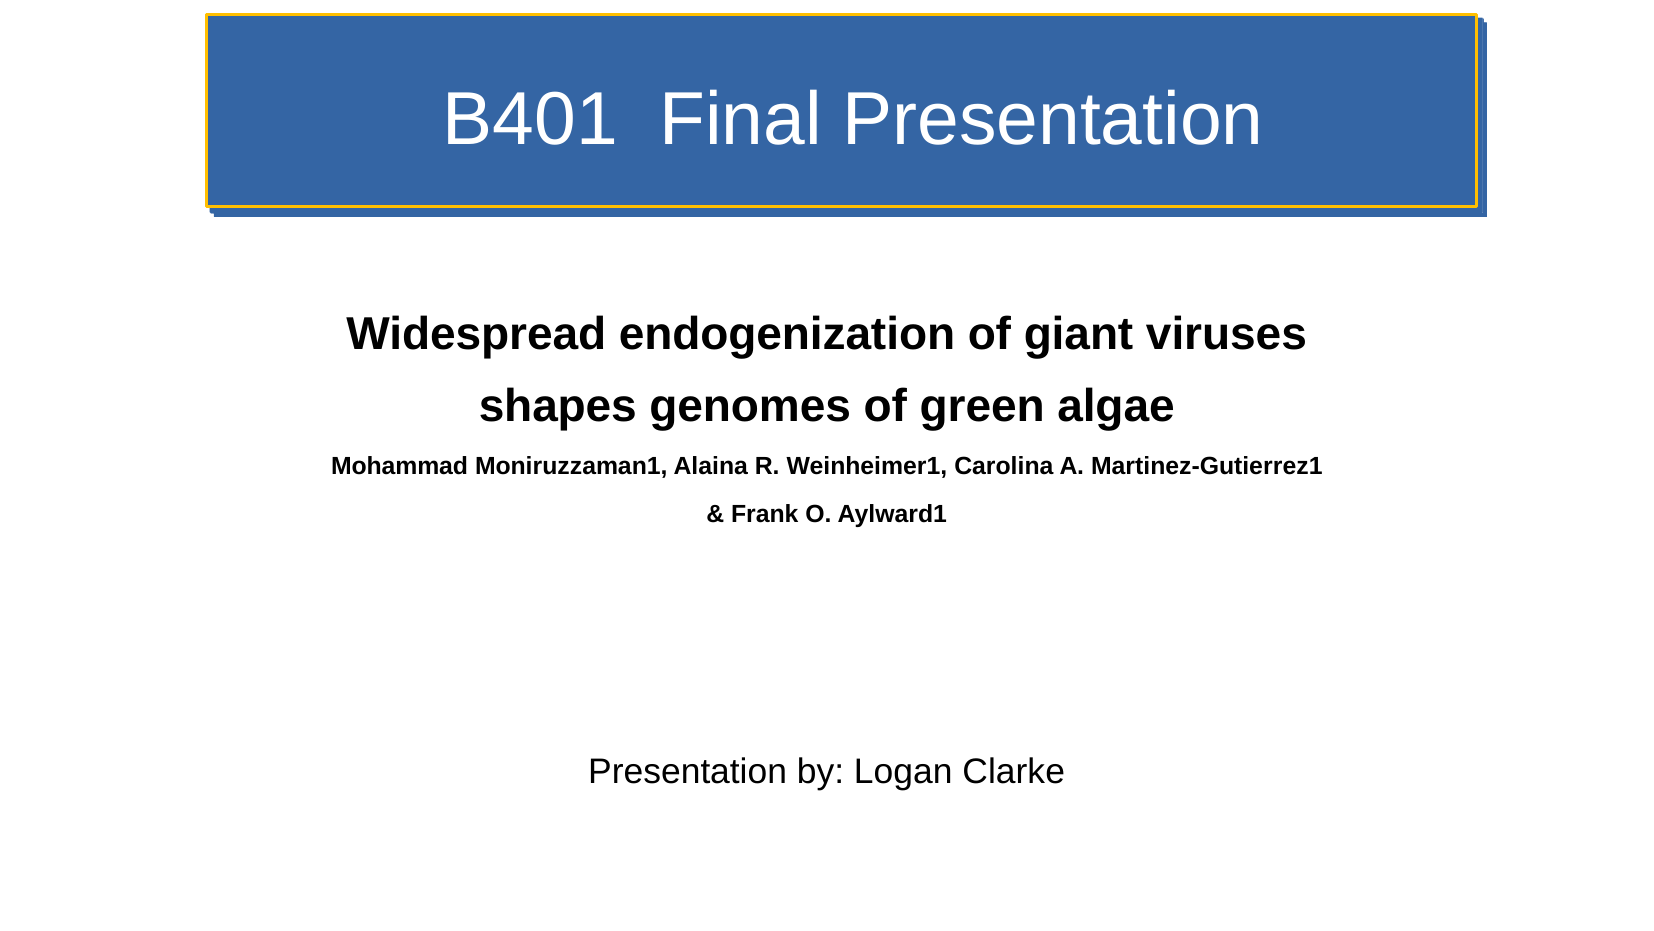

# B401 Final Presentation
Widespread endogenization of giant viruses
shapes genomes of green algae
Mohammad Moniruzzaman1, Alaina R. Weinheimer1, Carolina A. Martinez-Gutierrez1
& Frank O. Aylward1
Presentation by: Logan Clarke